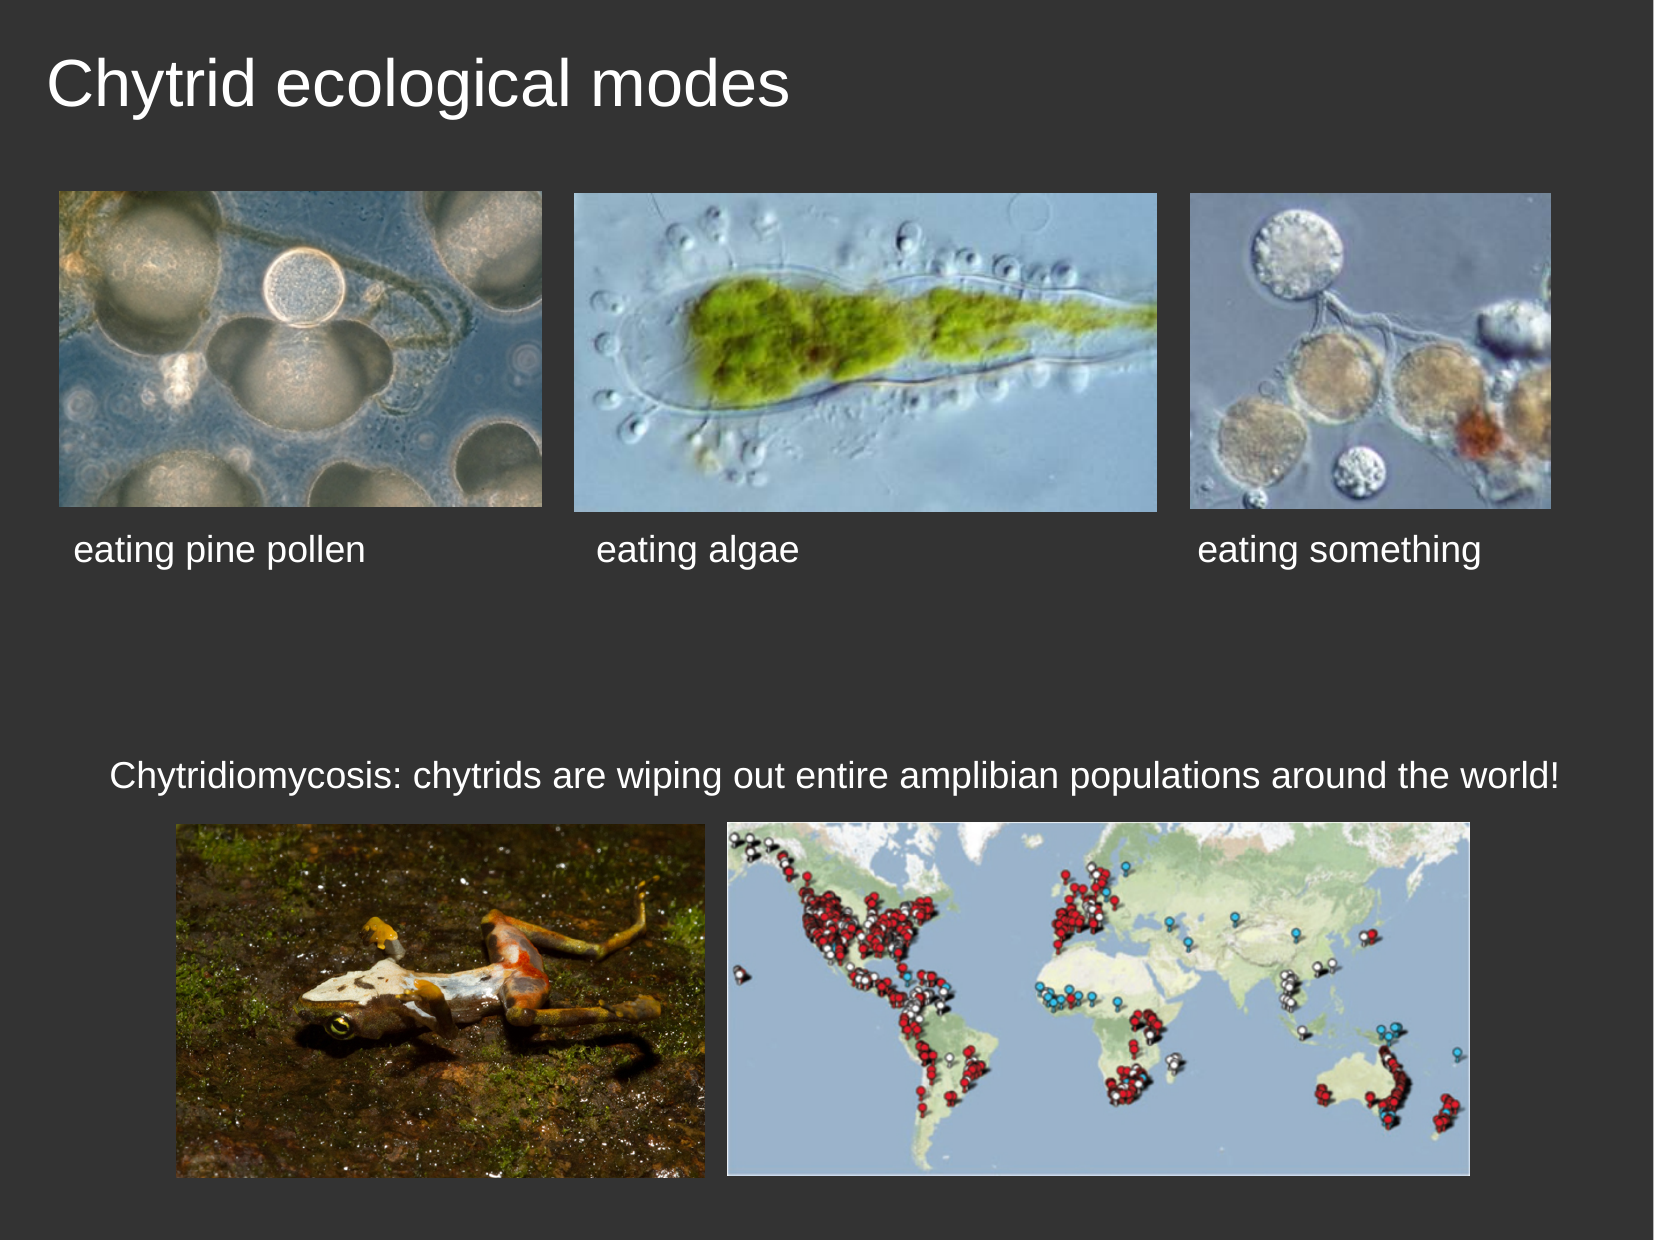

Chytrid ecological modes
eating pine pollen eating algae eating something
Chytridiomycosis: chytrids are wiping out entire amplibian populations around the world!